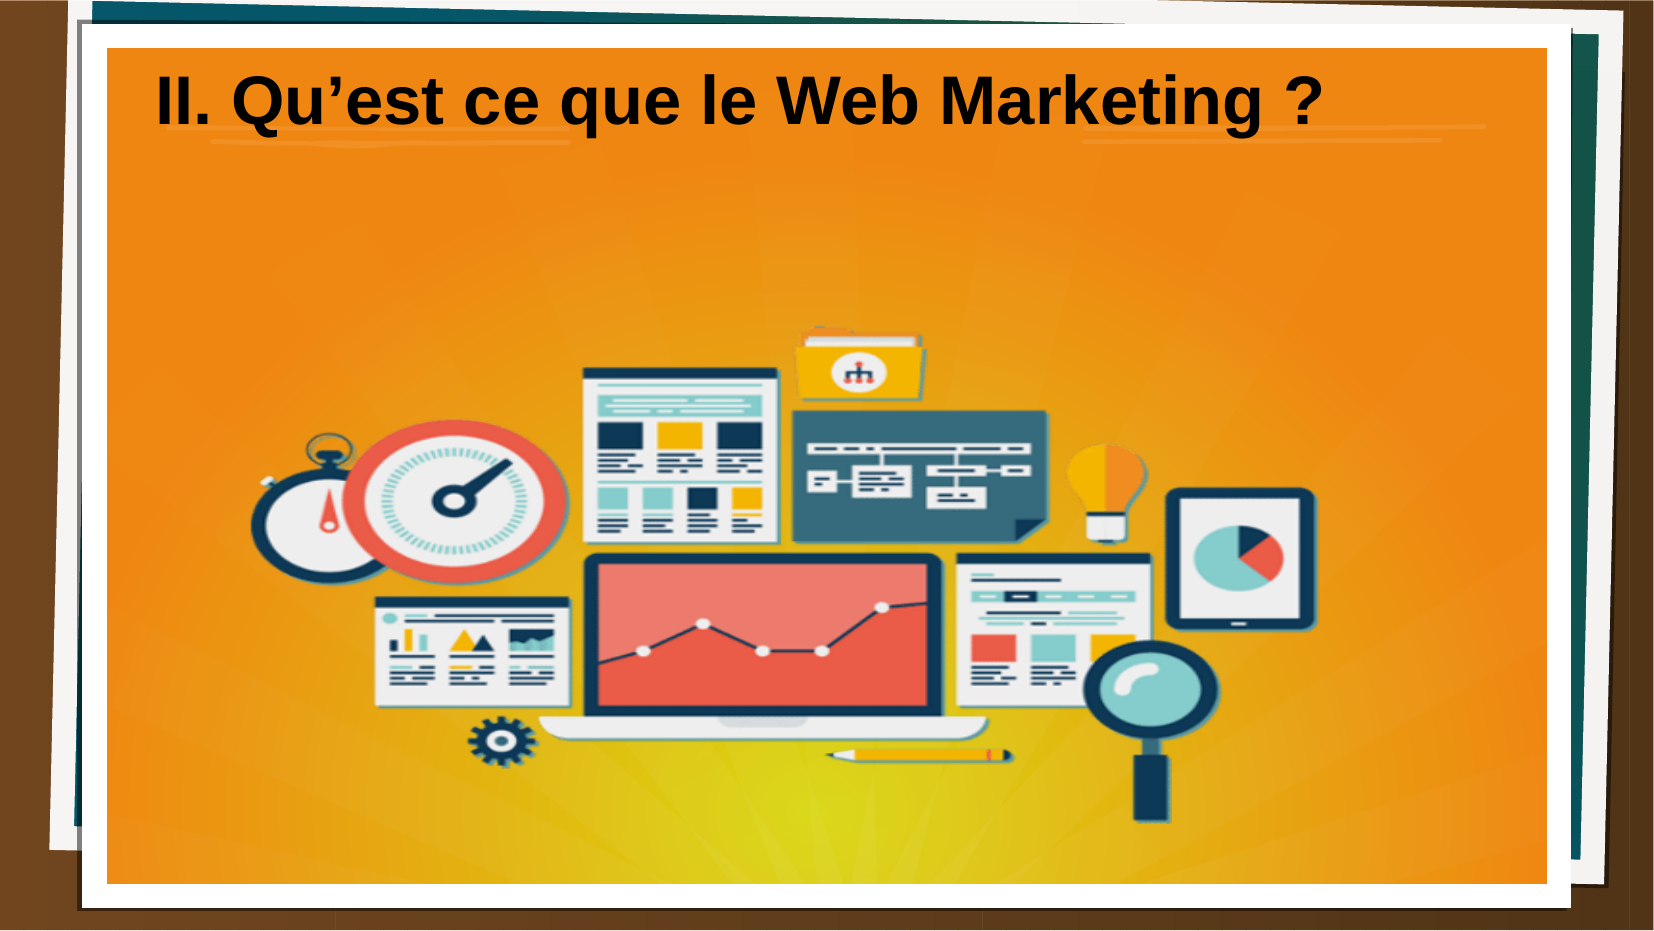

# II. Qu’est ce que le Web Marketing ?